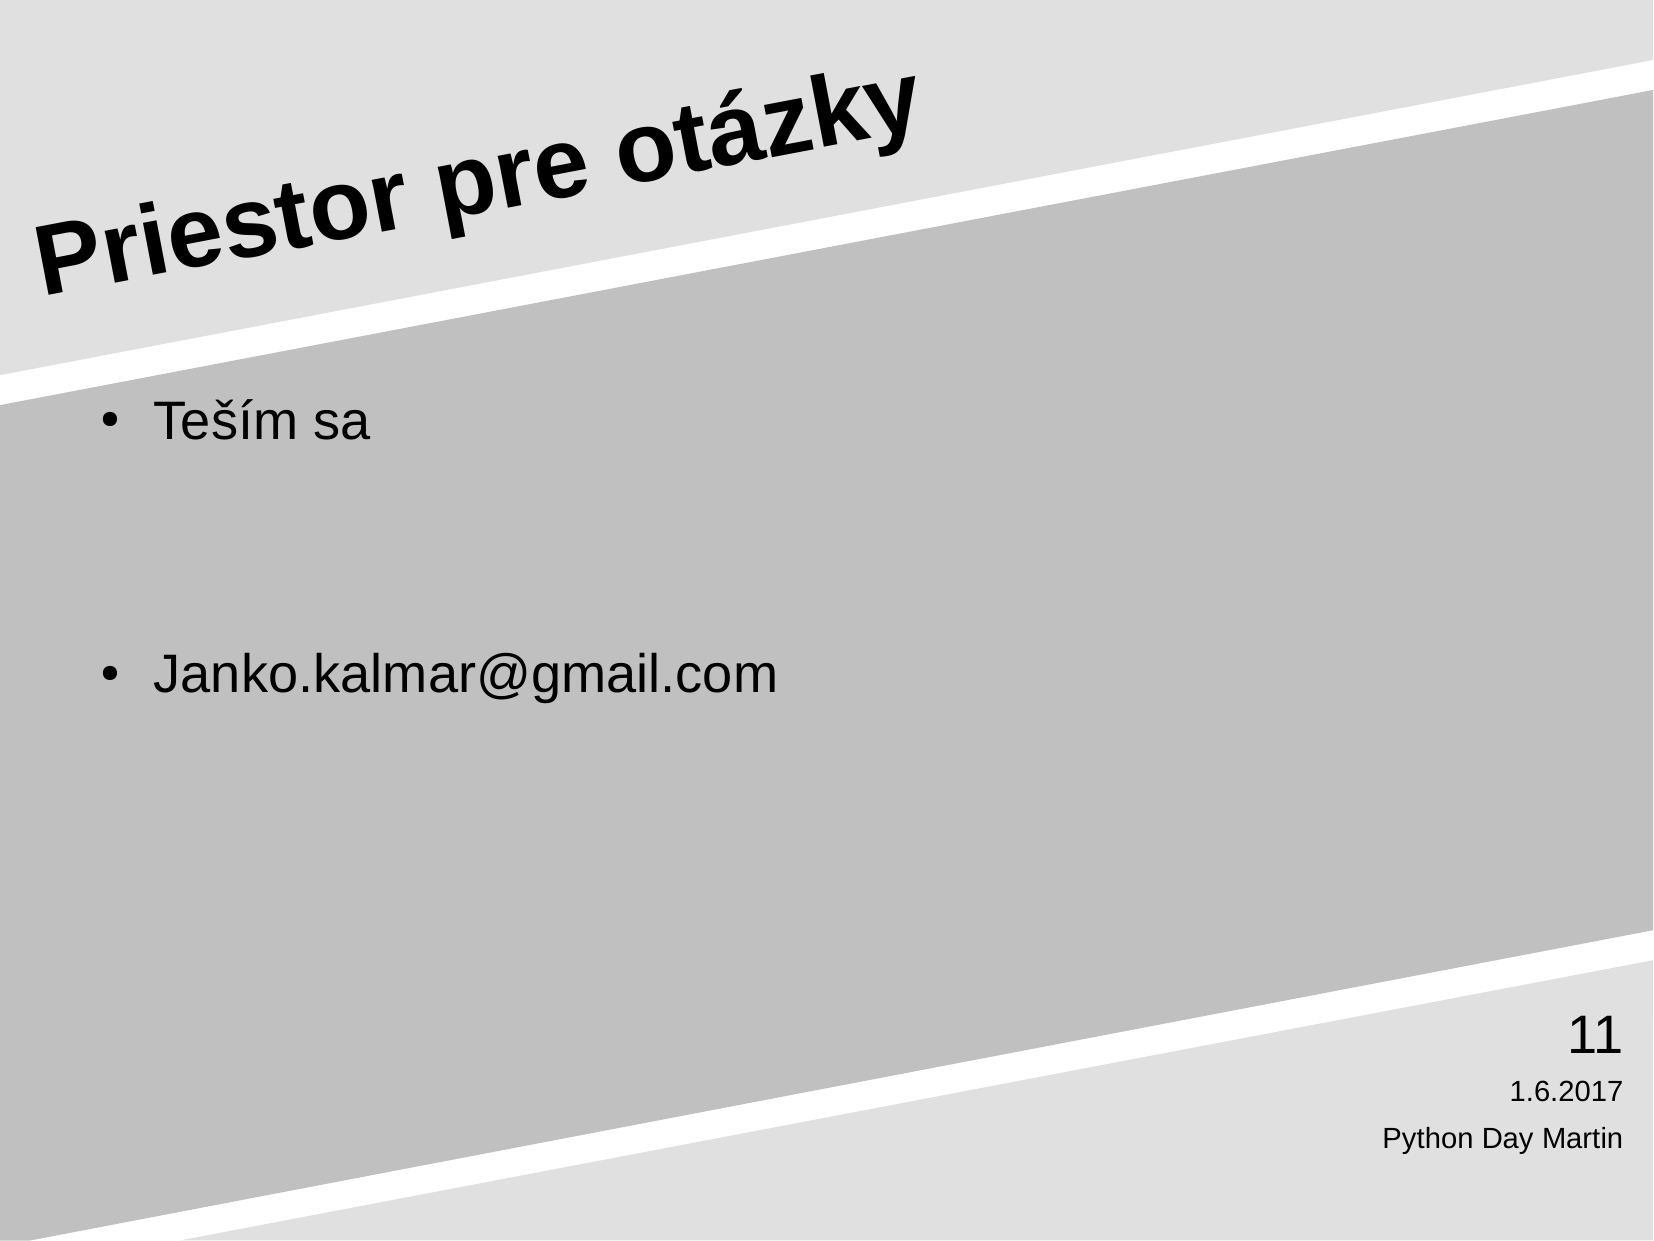

# Priestor pre otázky
Teším sa
Janko.kalmar@gmail.com
11
Your footer here.